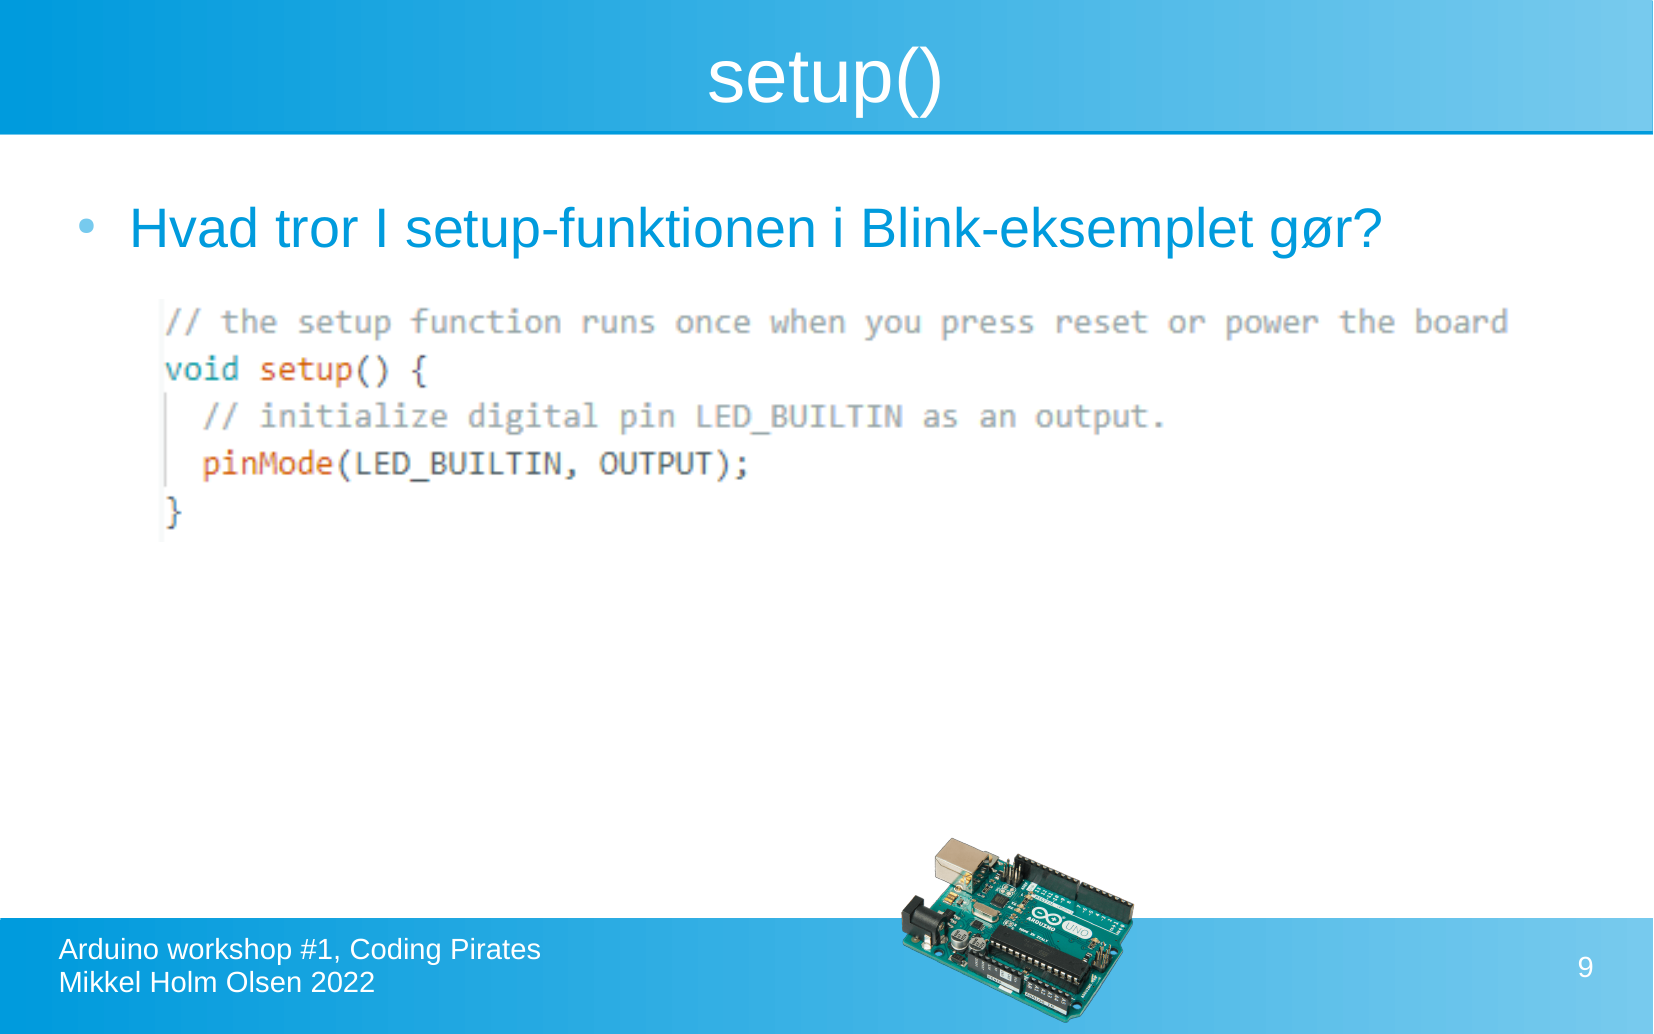

# setup()
Hvad tror I setup-funktionen i Blink-eksemplet gør?
9